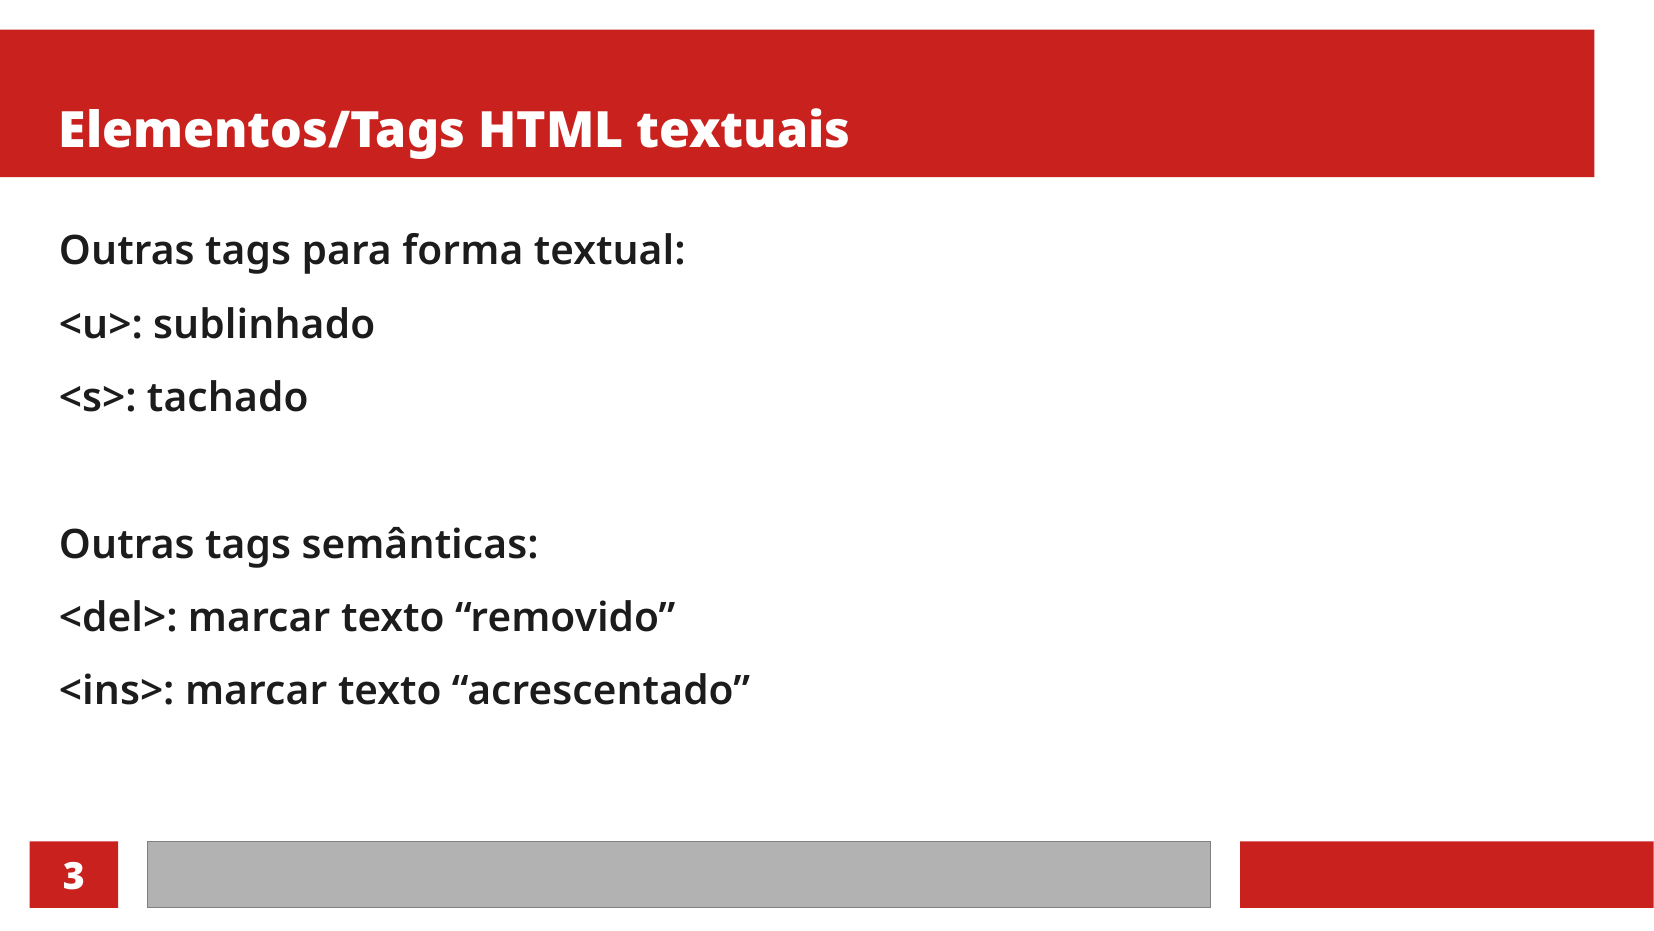

# Elementos/Tags HTML textuais
Outras tags para forma textual:
<u>: sublinhado
<s>: tachado
Outras tags semânticas:
<del>: marcar texto “removido”
<ins>: marcar texto “acrescentado”
3